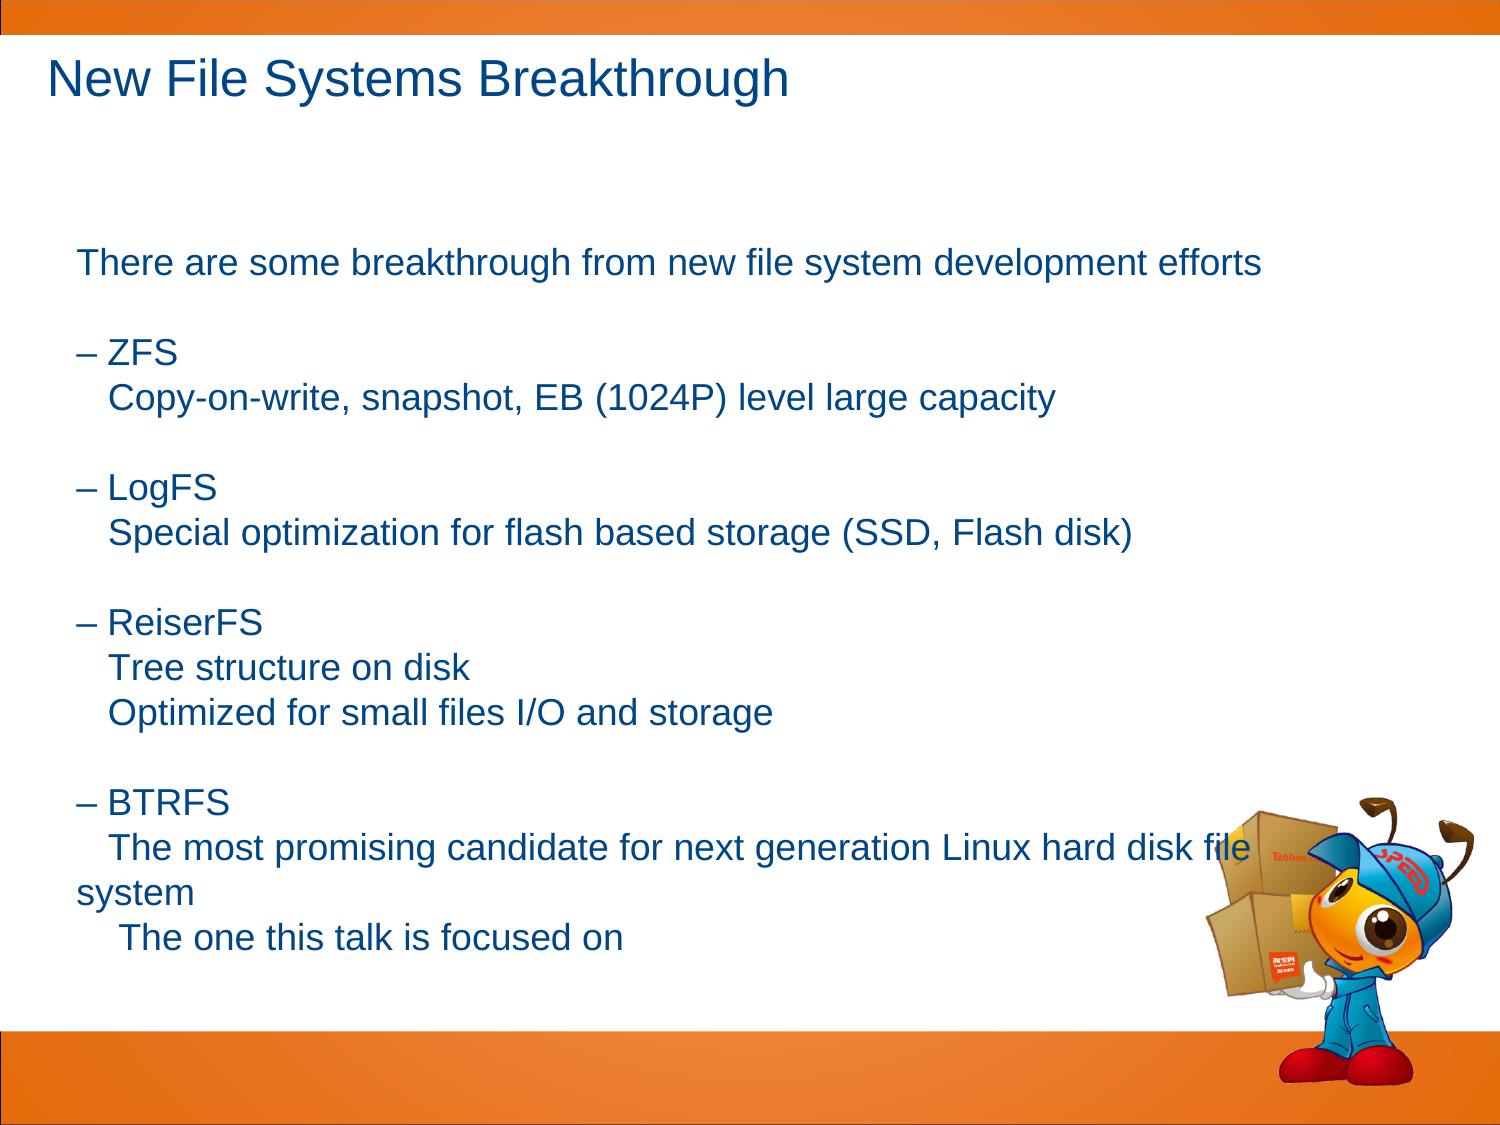

New File Systems Breakthrough
There are some breakthrough from new file system development efforts
– ZFS
 Copy-on-write, snapshot, EB (1024P) level large capacity
– LogFS
 Special optimization for flash based storage (SSD, Flash disk)
– ReiserFS
 Tree structure on disk
 Optimized for small files I/O and storage
– BTRFS
 The most promising candidate for next generation Linux hard disk file system
 The one this talk is focused on